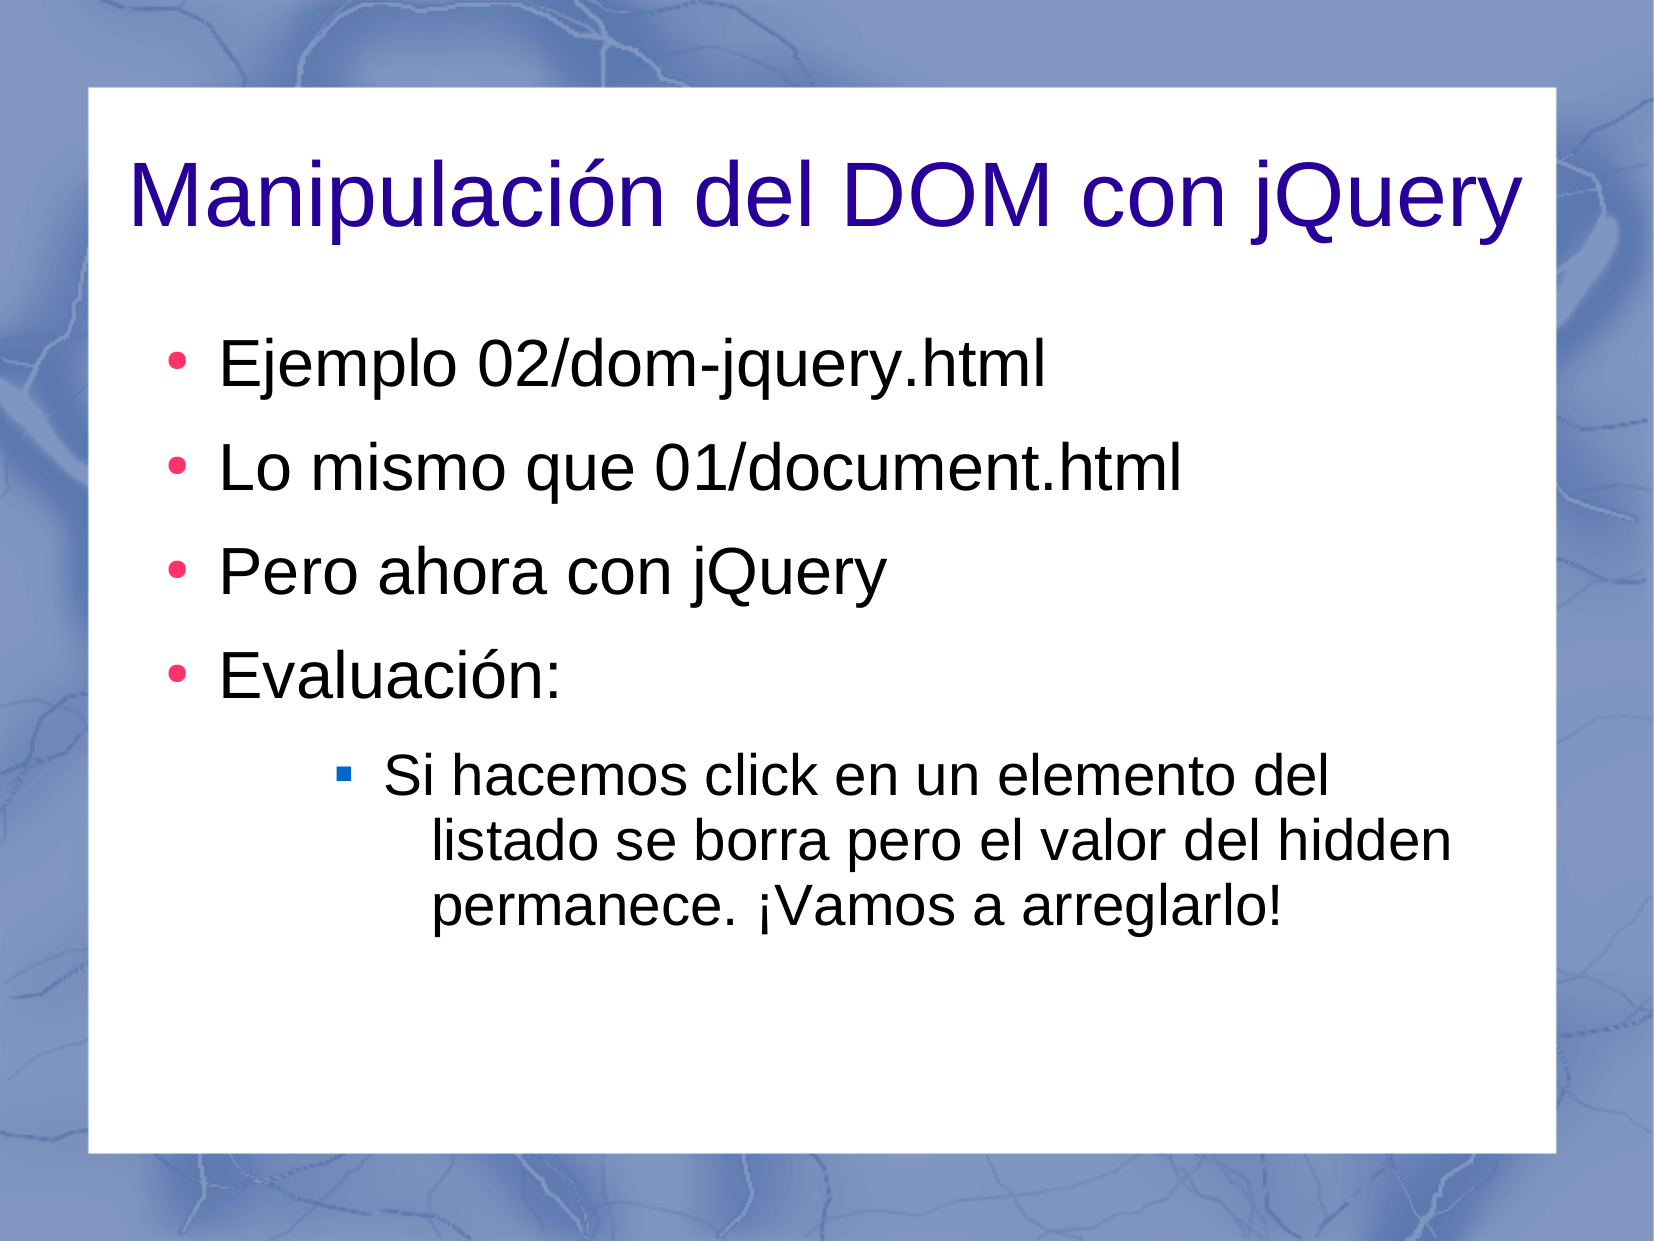

# Manipulación del DOM con jQuery
Ejemplo 02/dom-jquery.html
Lo mismo que 01/document.html
Pero ahora con jQuery
Evaluación:
Si hacemos click en un elemento del listado se borra pero el valor del hidden permanece. ¡Vamos a arreglarlo!